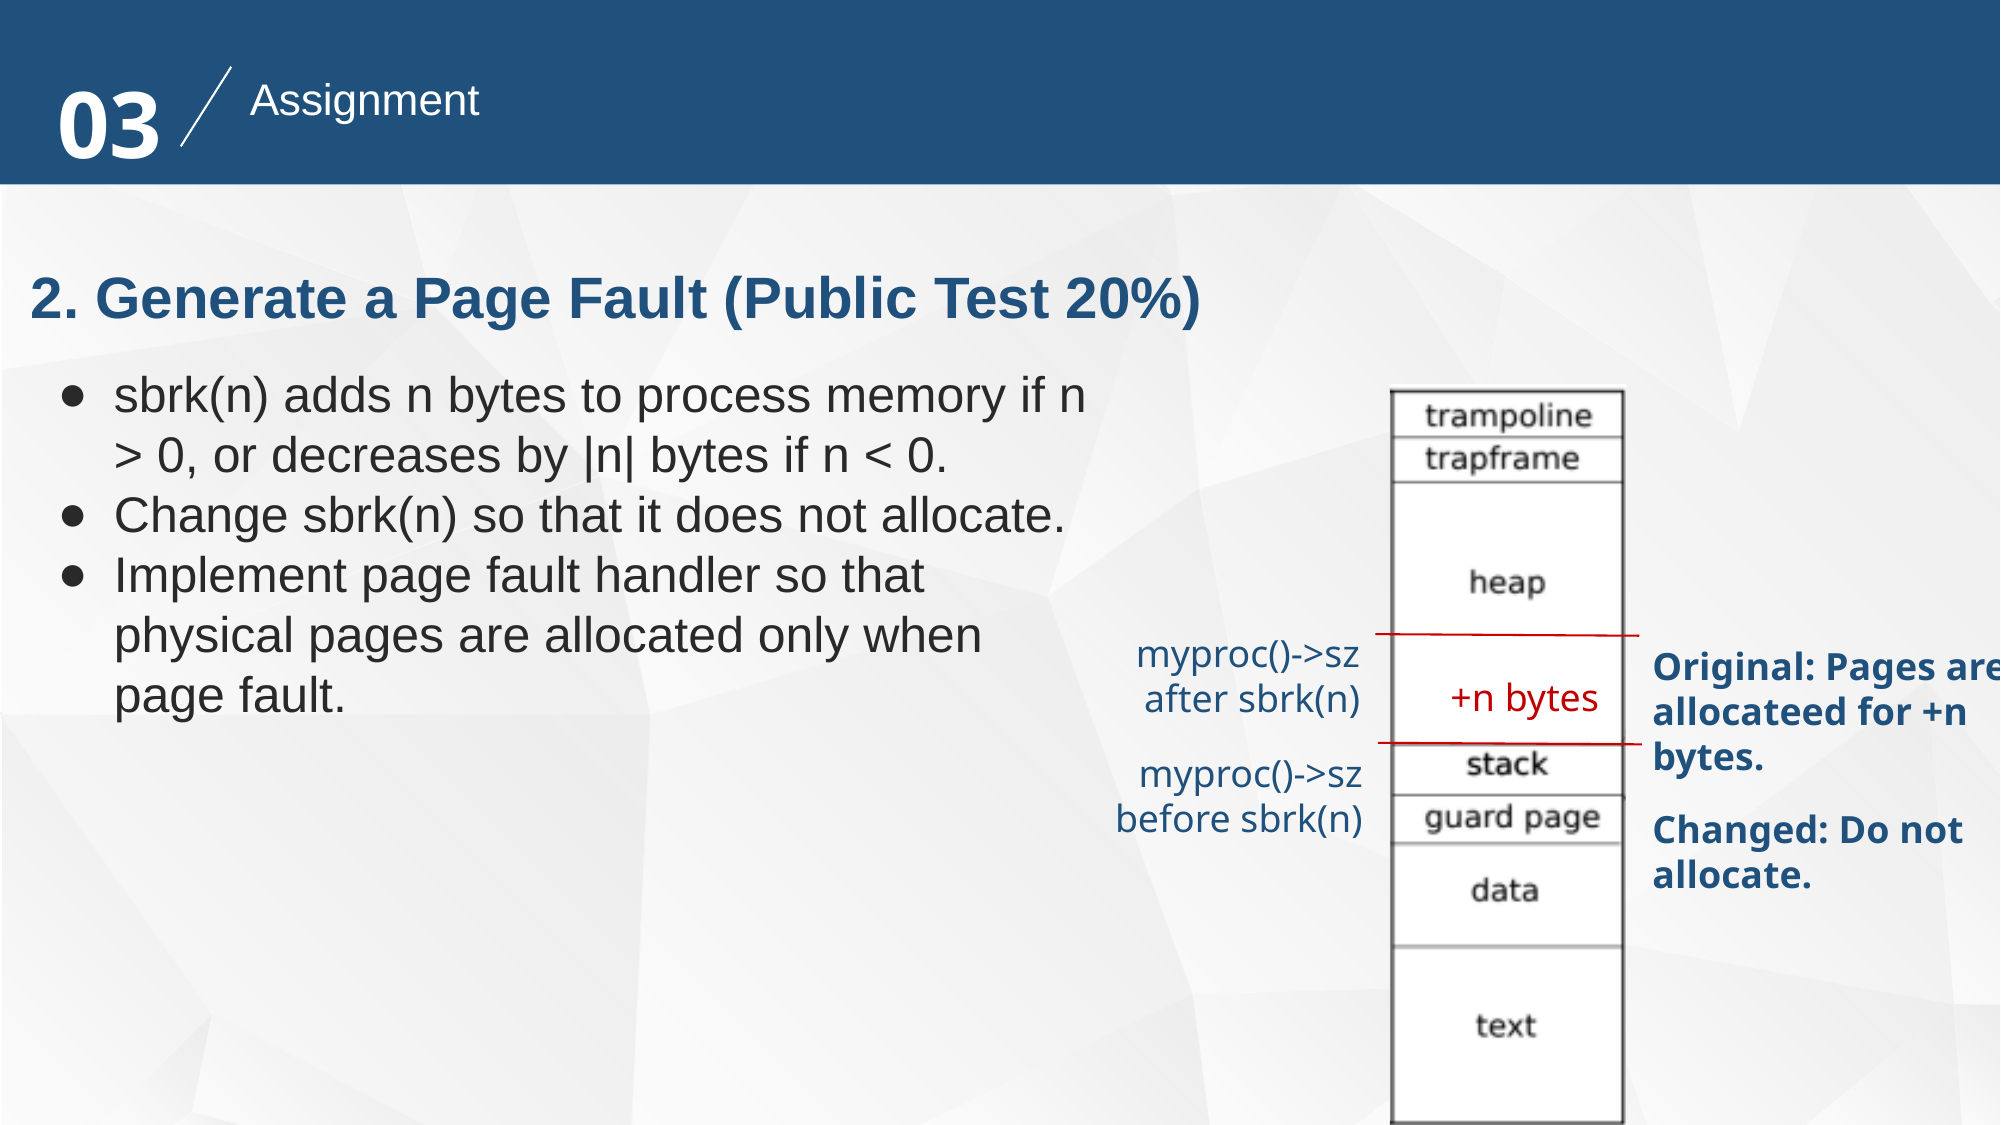

03
# Assignment
2. Generate a Page Fault (Public Test 20%)
sbrk(n) adds n bytes to process memory if n > 0, or decreases by |n| bytes if n < 0.
Change sbrk(n) so that it does not allocate.
Implement page fault handler so that physical pages are allocated only when page fault.
myproc()->sz
after sbrk(n)
Original: Pages are allocateed for +n bytes.
Changed: Do not allocate.
+n bytes
myproc()->sz
before sbrk(n)